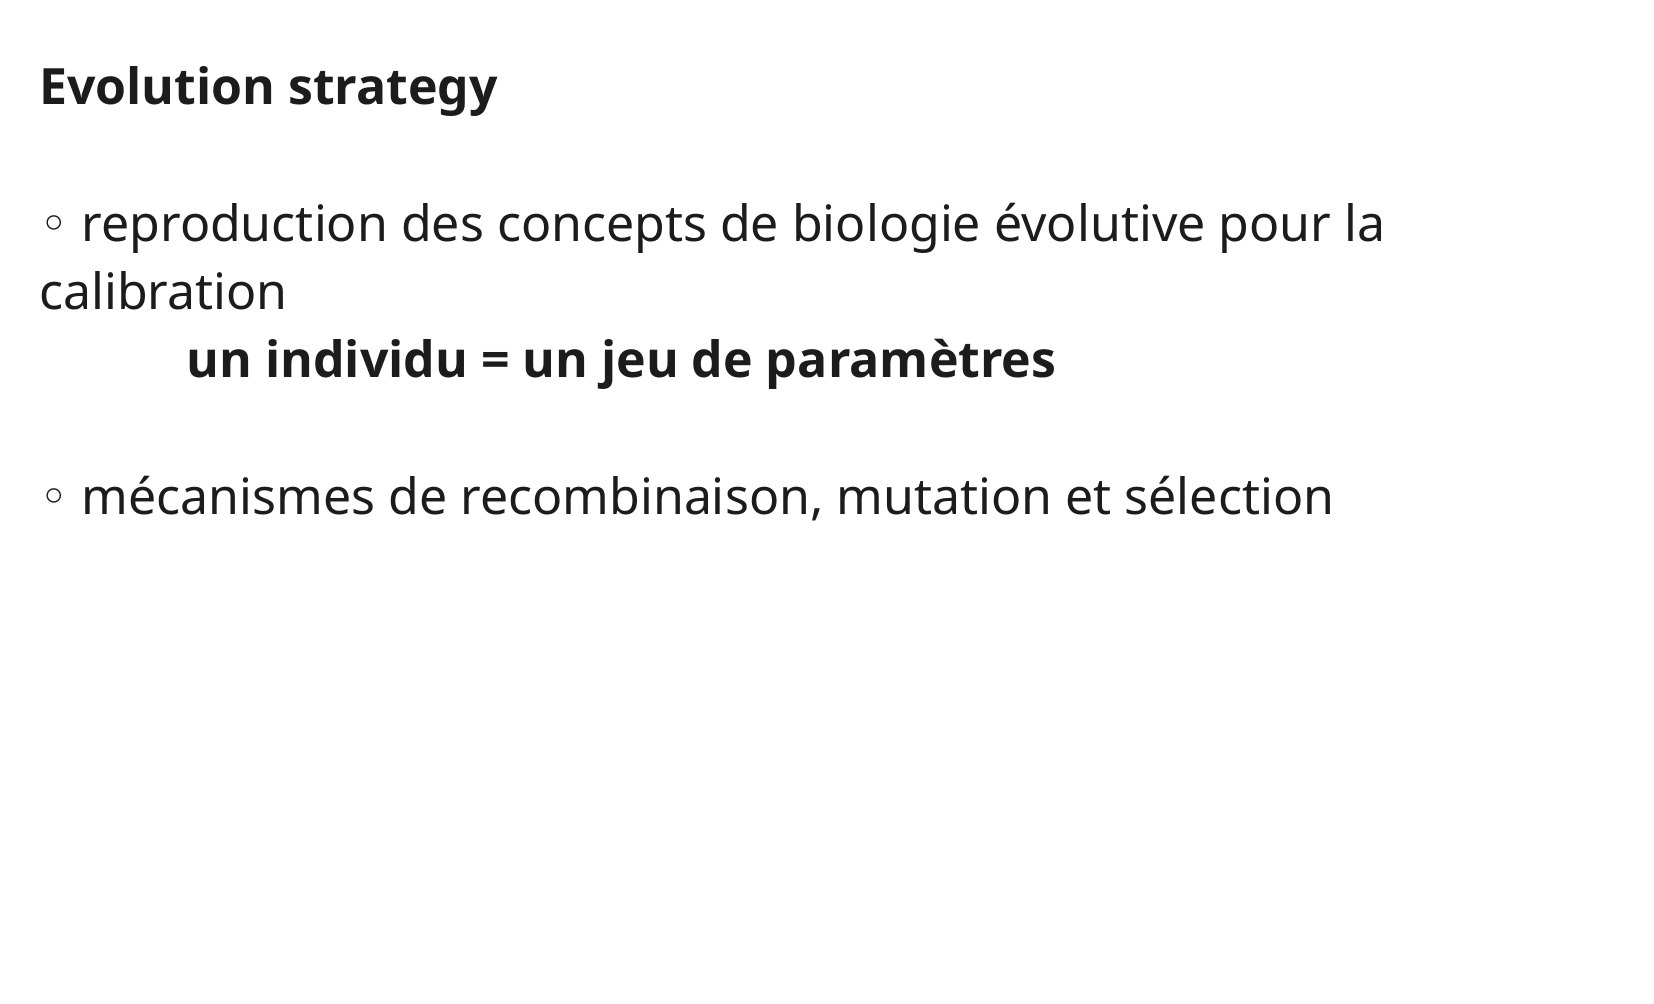

Evolution strategy
◦ reproduction des concepts de biologie évolutive pour la calibration
		un individu = un jeu de paramètres
◦ mécanismes de recombinaison, mutation et sélection